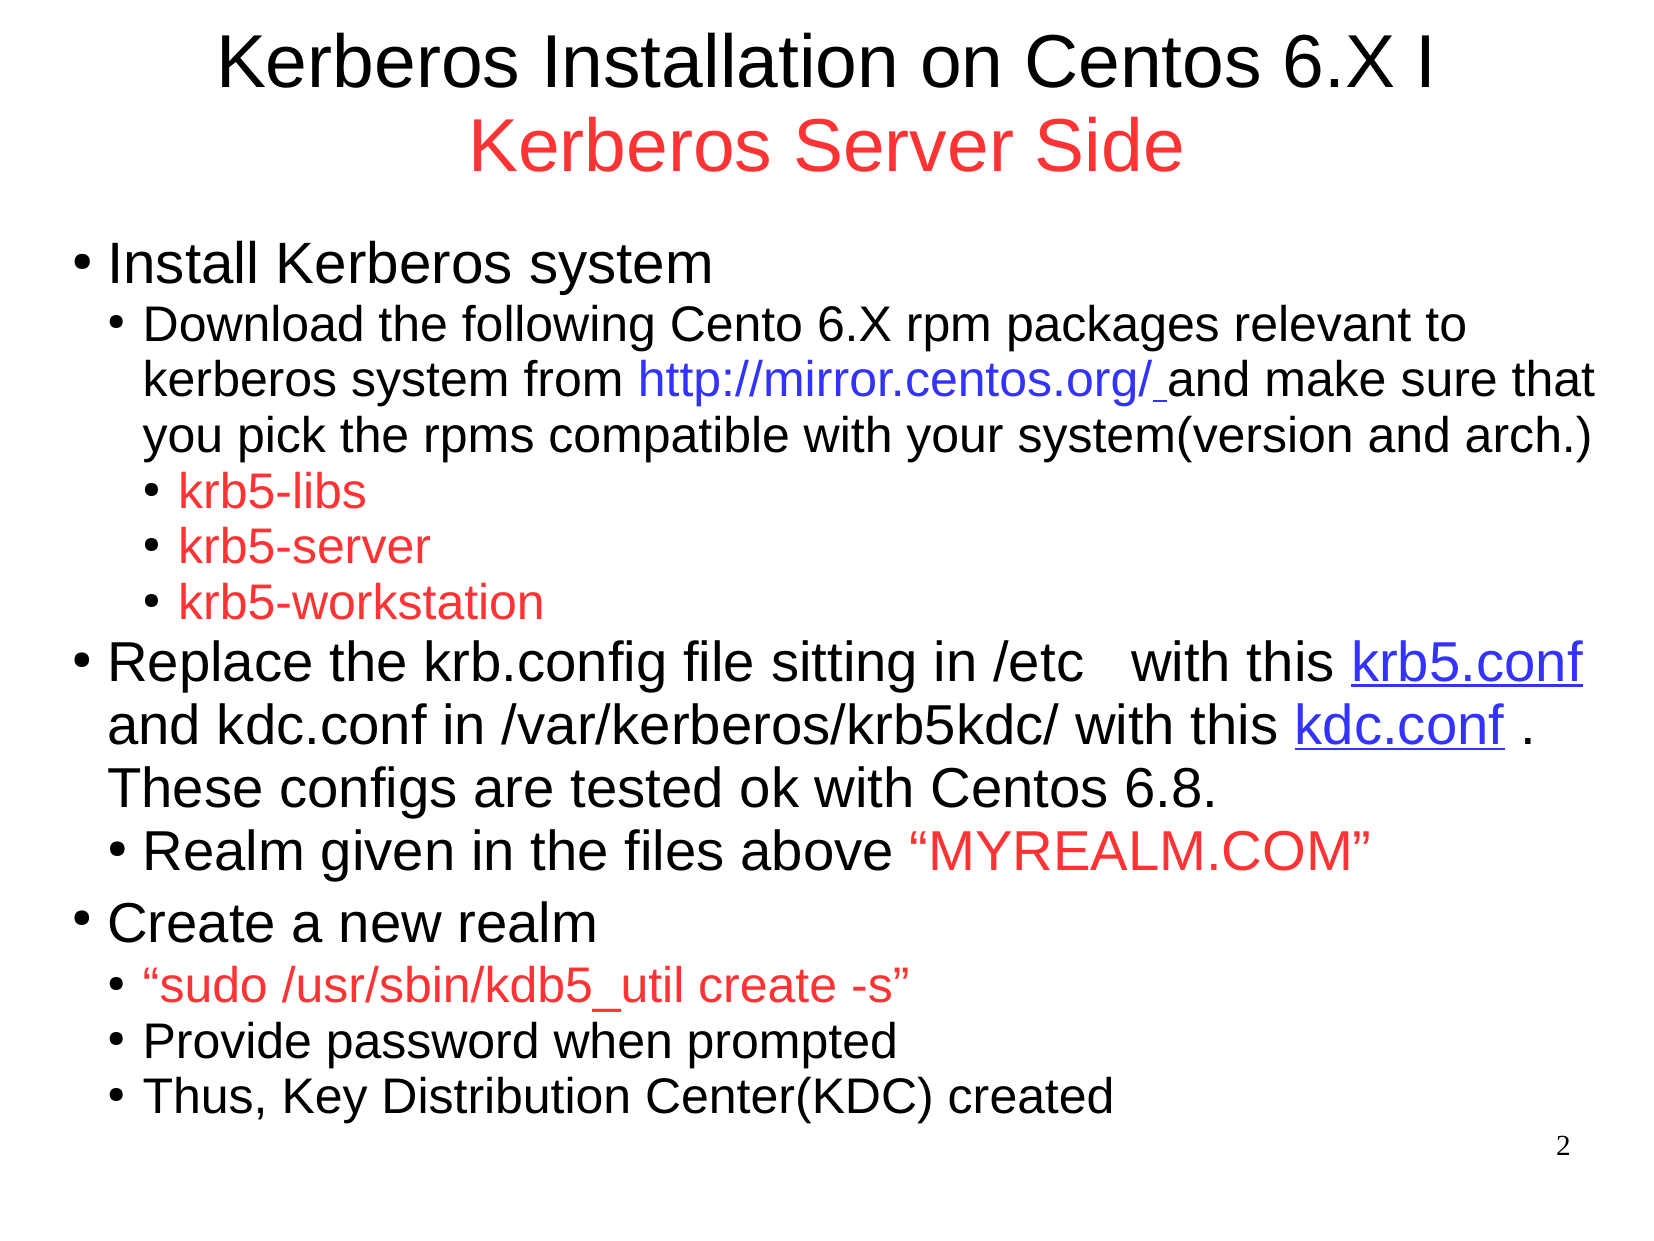

# Kerberos Installation on Centos 6.X I Kerberos Server Side
Install Kerberos system
Download the following Cento 6.X rpm packages relevant to kerberos system from http://mirror.centos.org/ and make sure that you pick the rpms compatible with your system(version and arch.)
krb5-libs
krb5-server
krb5-workstation
Replace the krb.config file sitting in /etc with this krb5.conf and kdc.conf in /var/kerberos/krb5kdc/ with this kdc.conf . These configs are tested ok with Centos 6.8.
Realm given in the files above “MYREALM.COM”
Create a new realm
“sudo /usr/sbin/kdb5_util create -s”
Provide password when prompted
Thus, Key Distribution Center(KDC) created
2